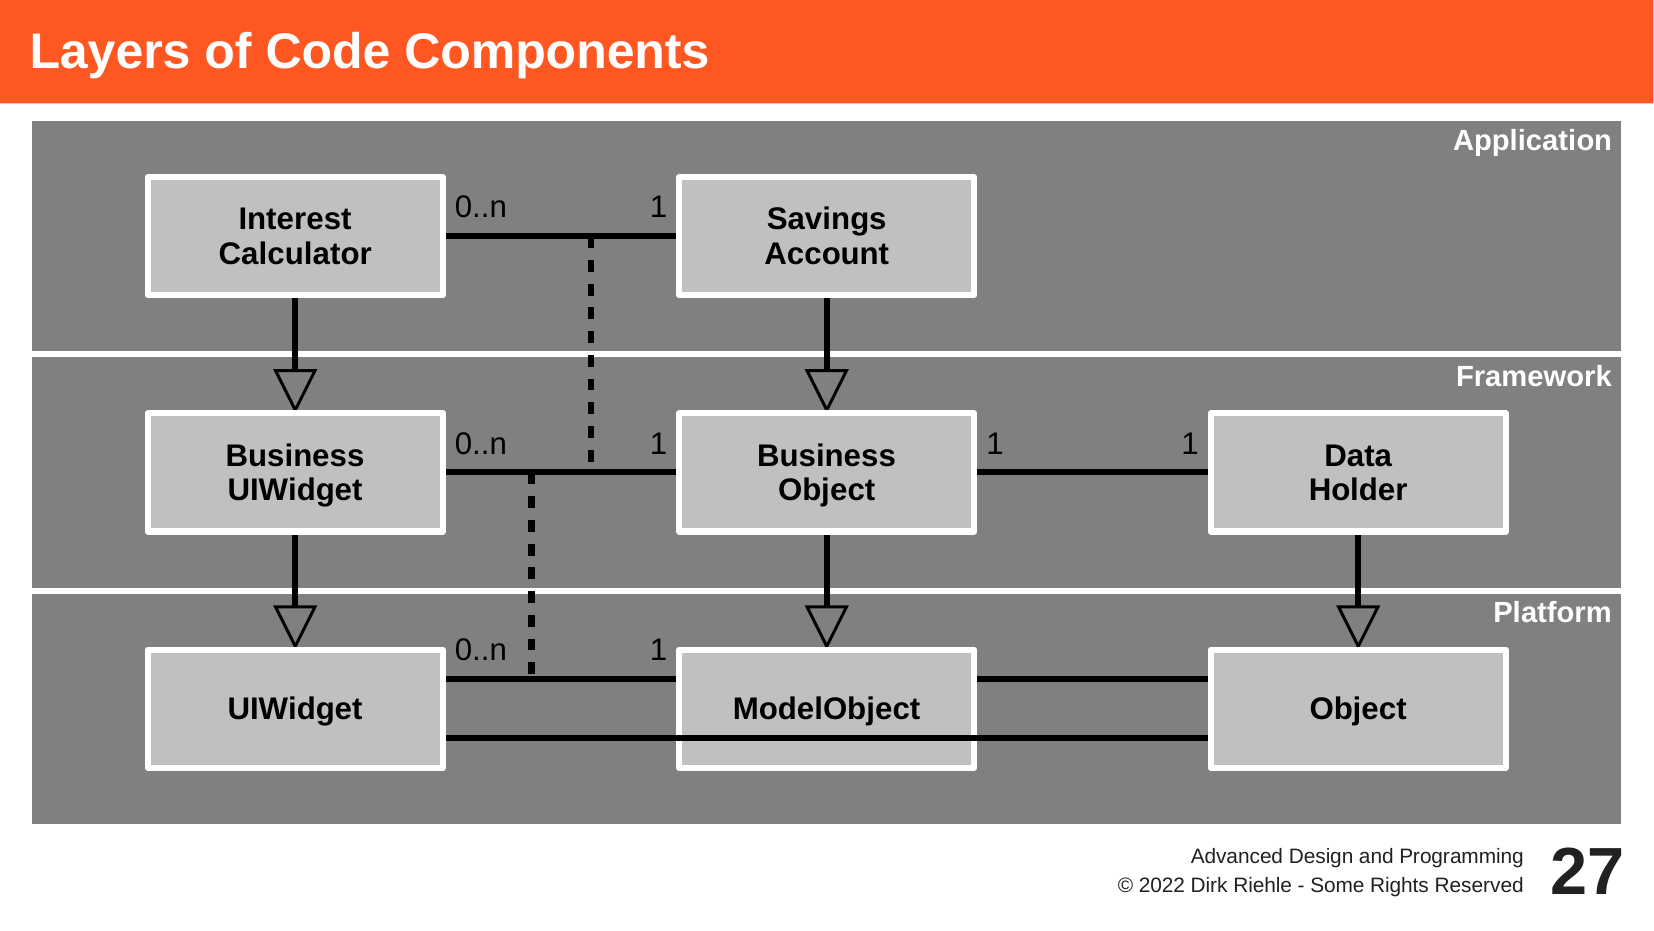

# Layers of Code Components
Application
0..n
1
Interest
Calculator
Savings
Account
Framework
0..n
1
1
1
Business
UIWidget
Business
Object
Data
Holder
Platform
0..n
1
UIWidget
ModelObject
Object
Advanced Design and Programming
27
© 2022 Dirk Riehle - Some Rights Reserved